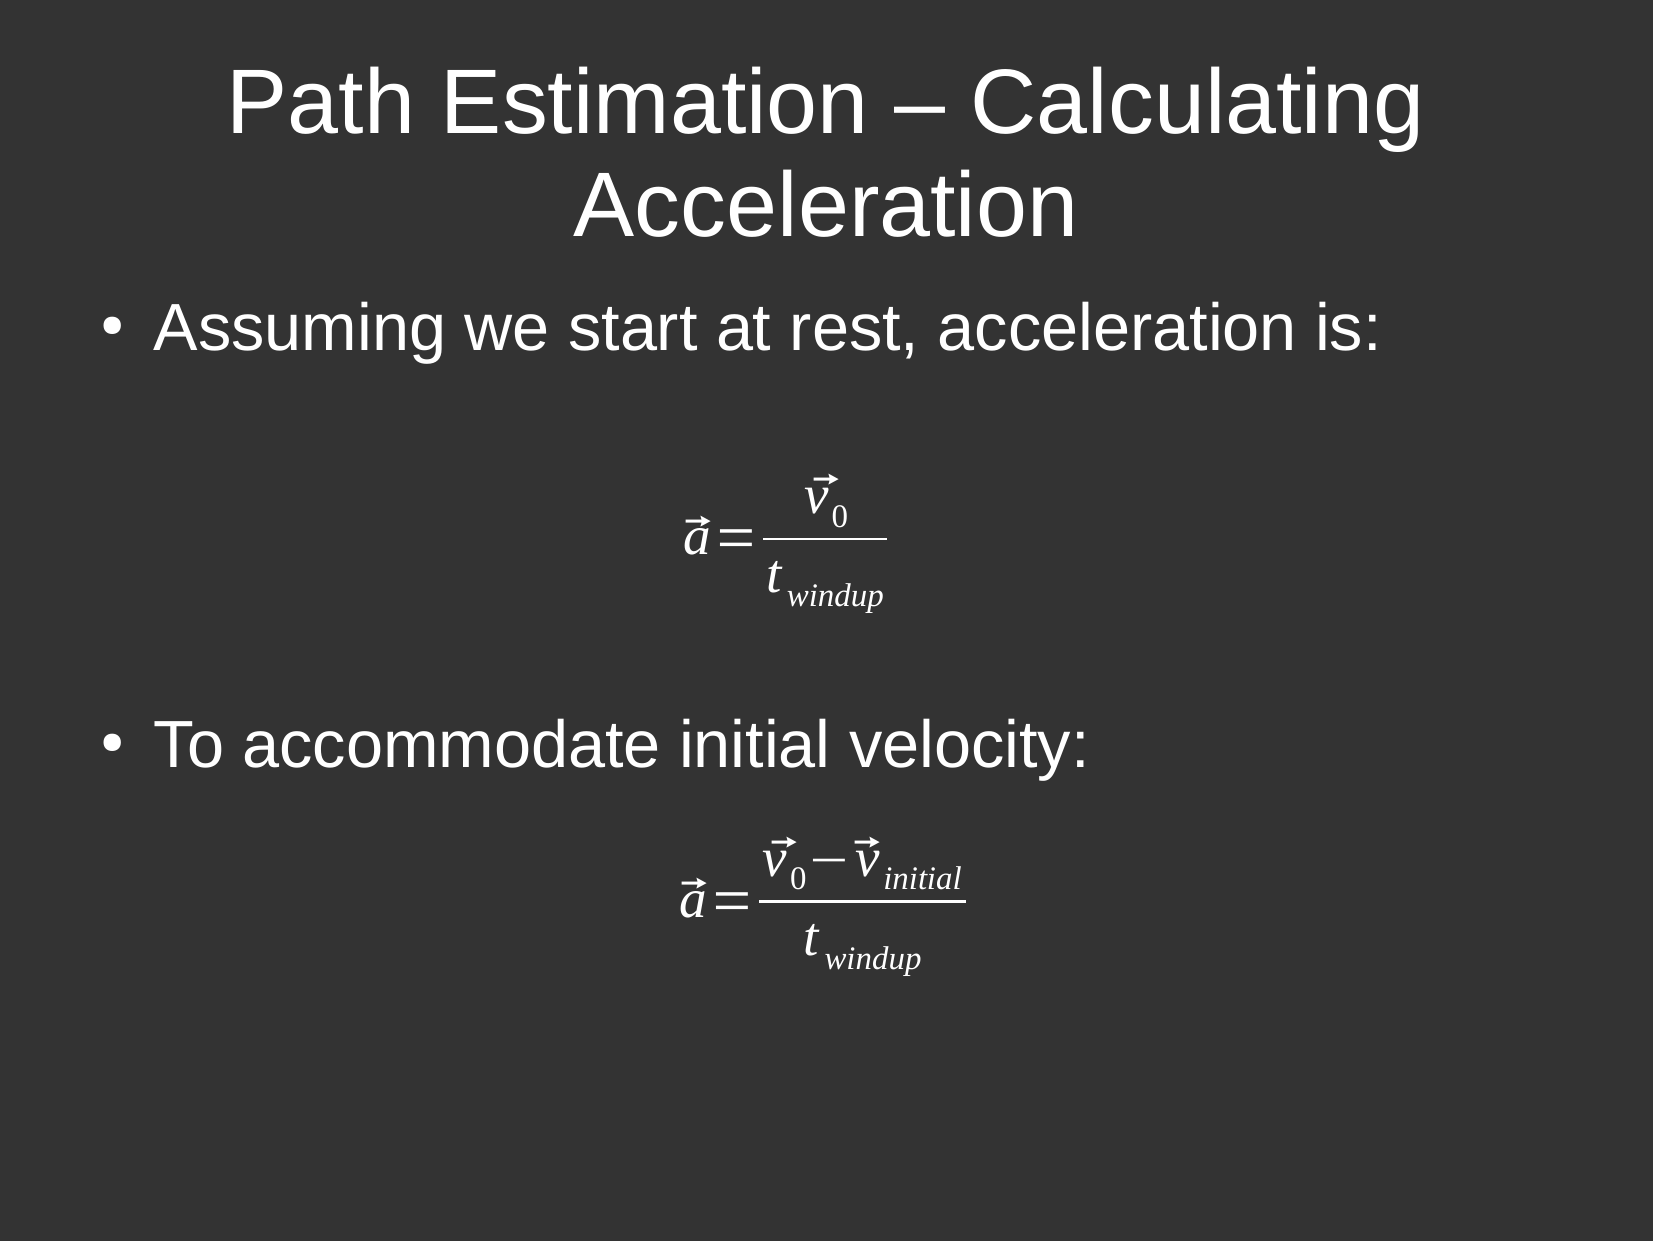

# Path Estimation – Calculating Acceleration
Assuming we start at rest, acceleration is:
To accommodate initial velocity: